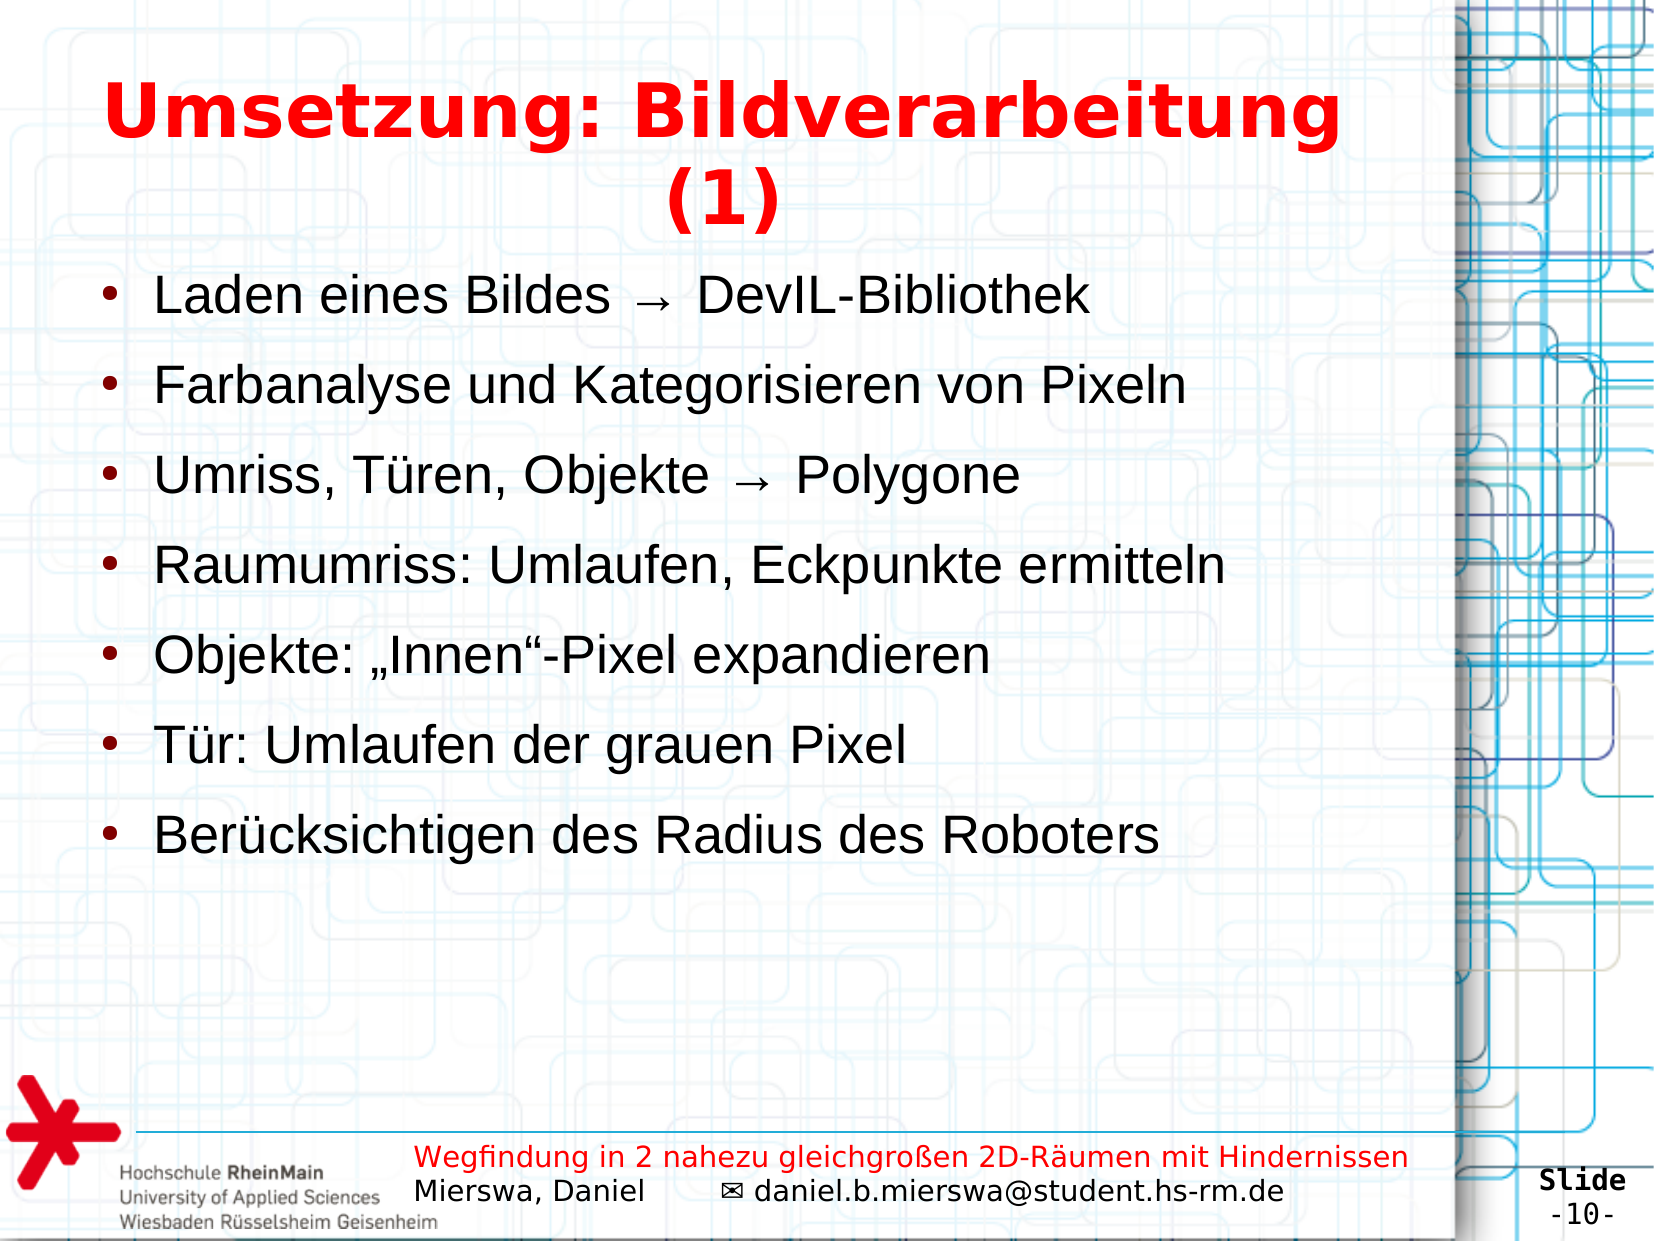

# Umsetzung: Bildverarbeitung (1)
Laden eines Bildes → DevIL-Bibliothek
Farbanalyse und Kategorisieren von Pixeln
Umriss, Türen, Objekte → Polygone
Raumumriss: Umlaufen, Eckpunkte ermitteln
Objekte: „Innen“-Pixel expandieren
Tür: Umlaufen der grauen Pixel
Berücksichtigen des Radius des Roboters
10